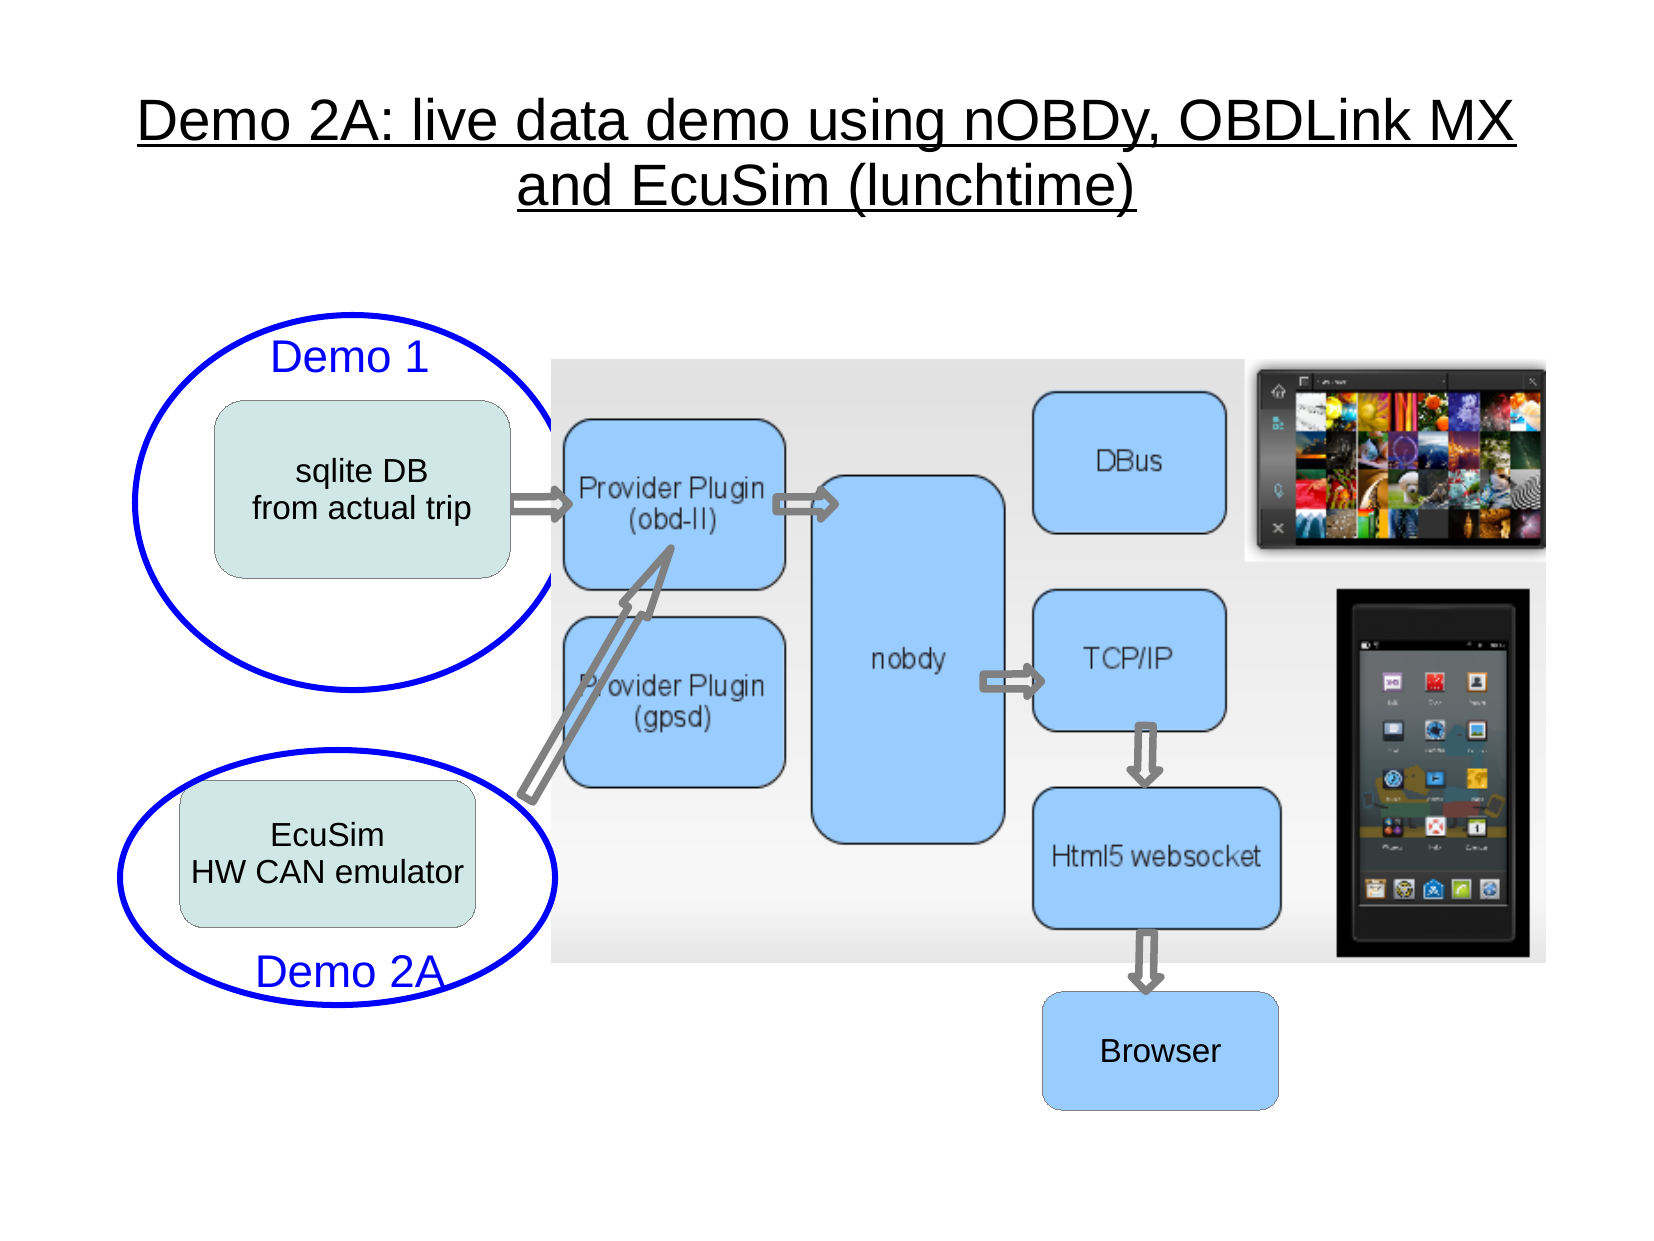

# Demo 2A: live data demo using nOBDy, OBDLink MX and EcuSim (lunchtime)
Demo 1
sqlite DB
from actual trip
EcuSim
HW CAN emulator
Demo 2A
Browser